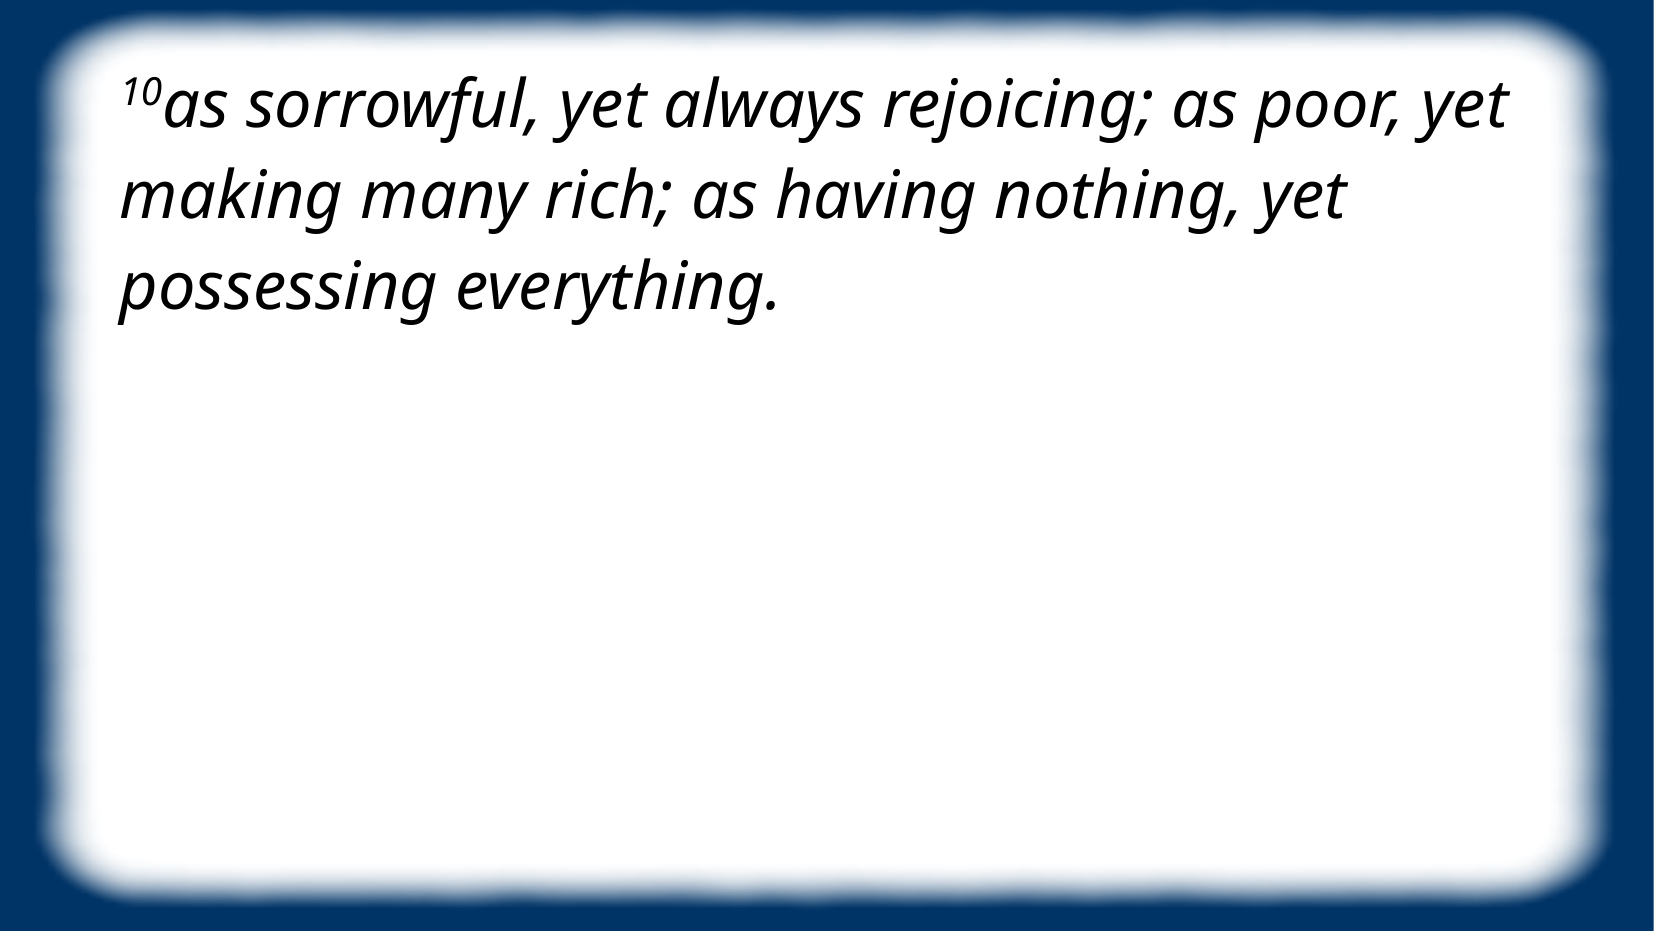

10as sorrowful, yet always rejoicing; as poor, yet making many rich; as having nothing, yet possessing everything.